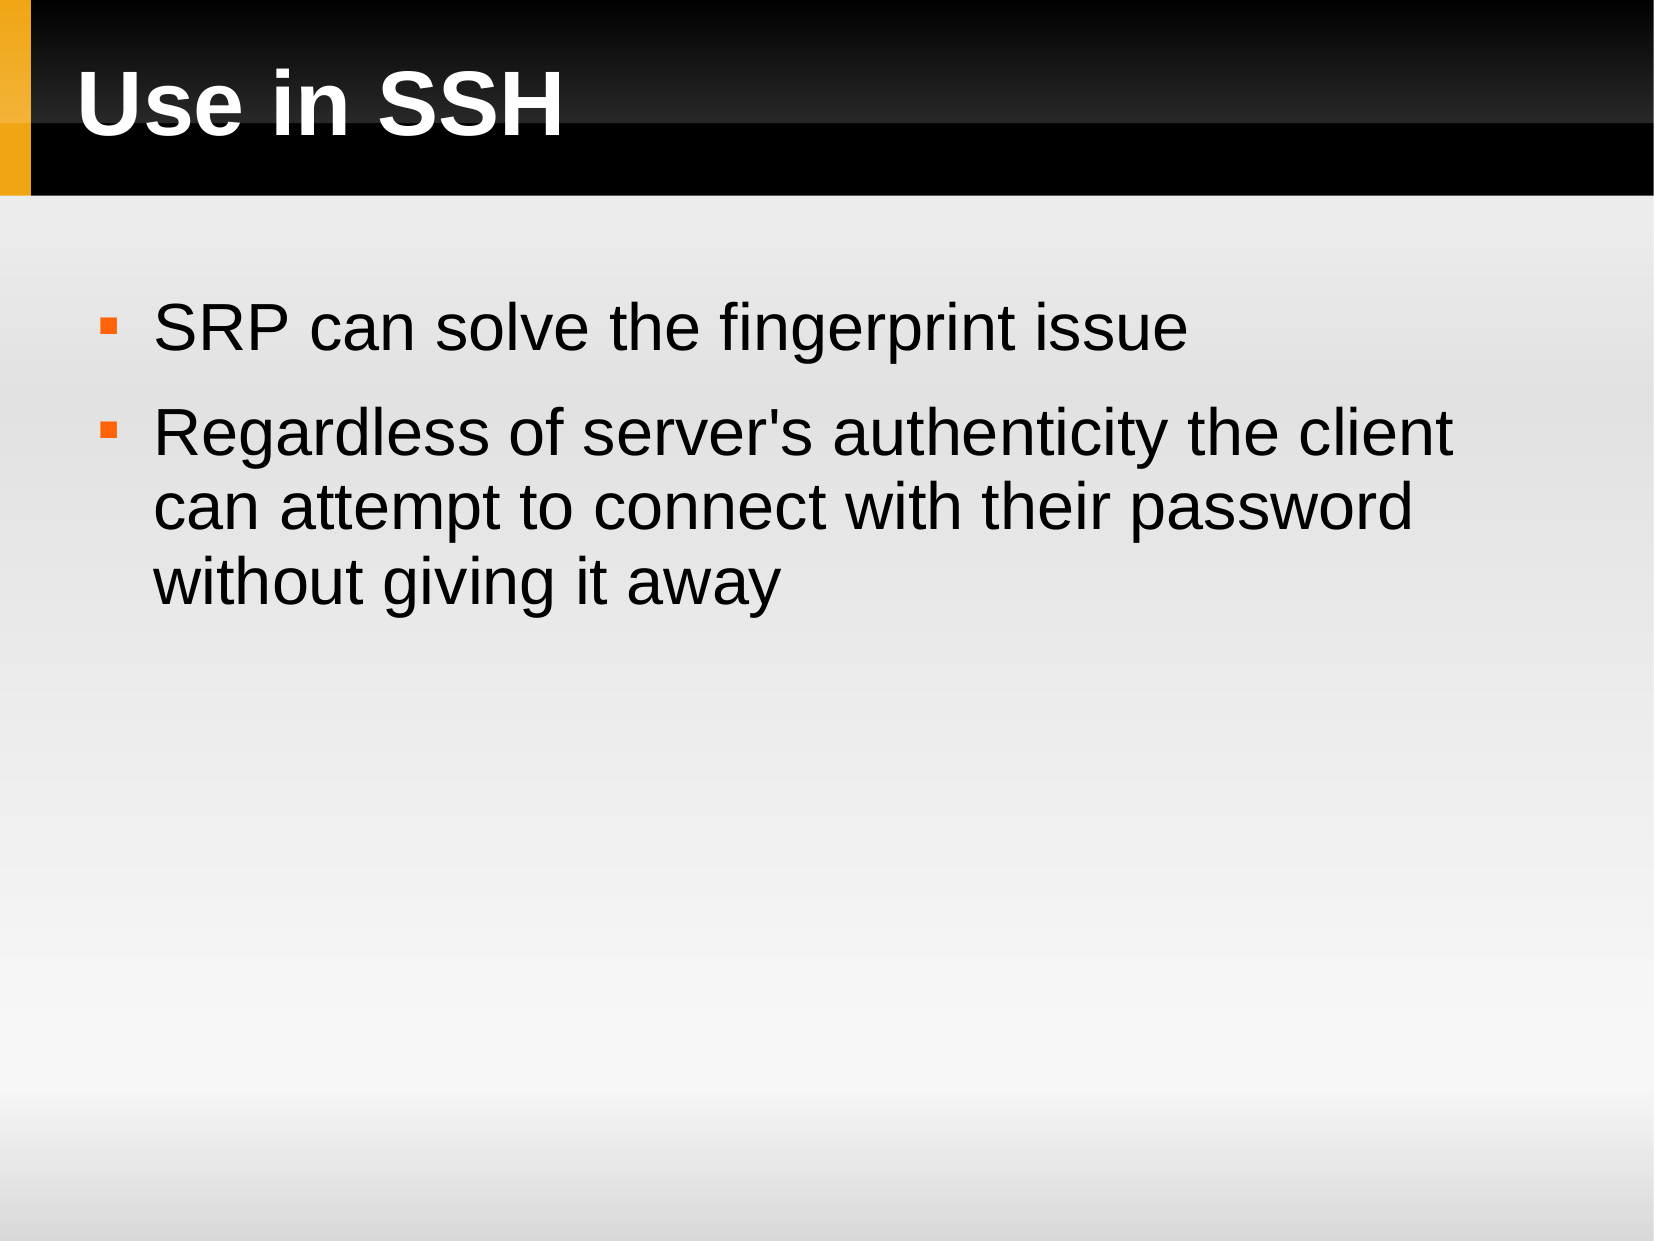

# Use in SSH
SRP can solve the fingerprint issue
Regardless of server's authenticity the client can attempt to connect with their password without giving it away